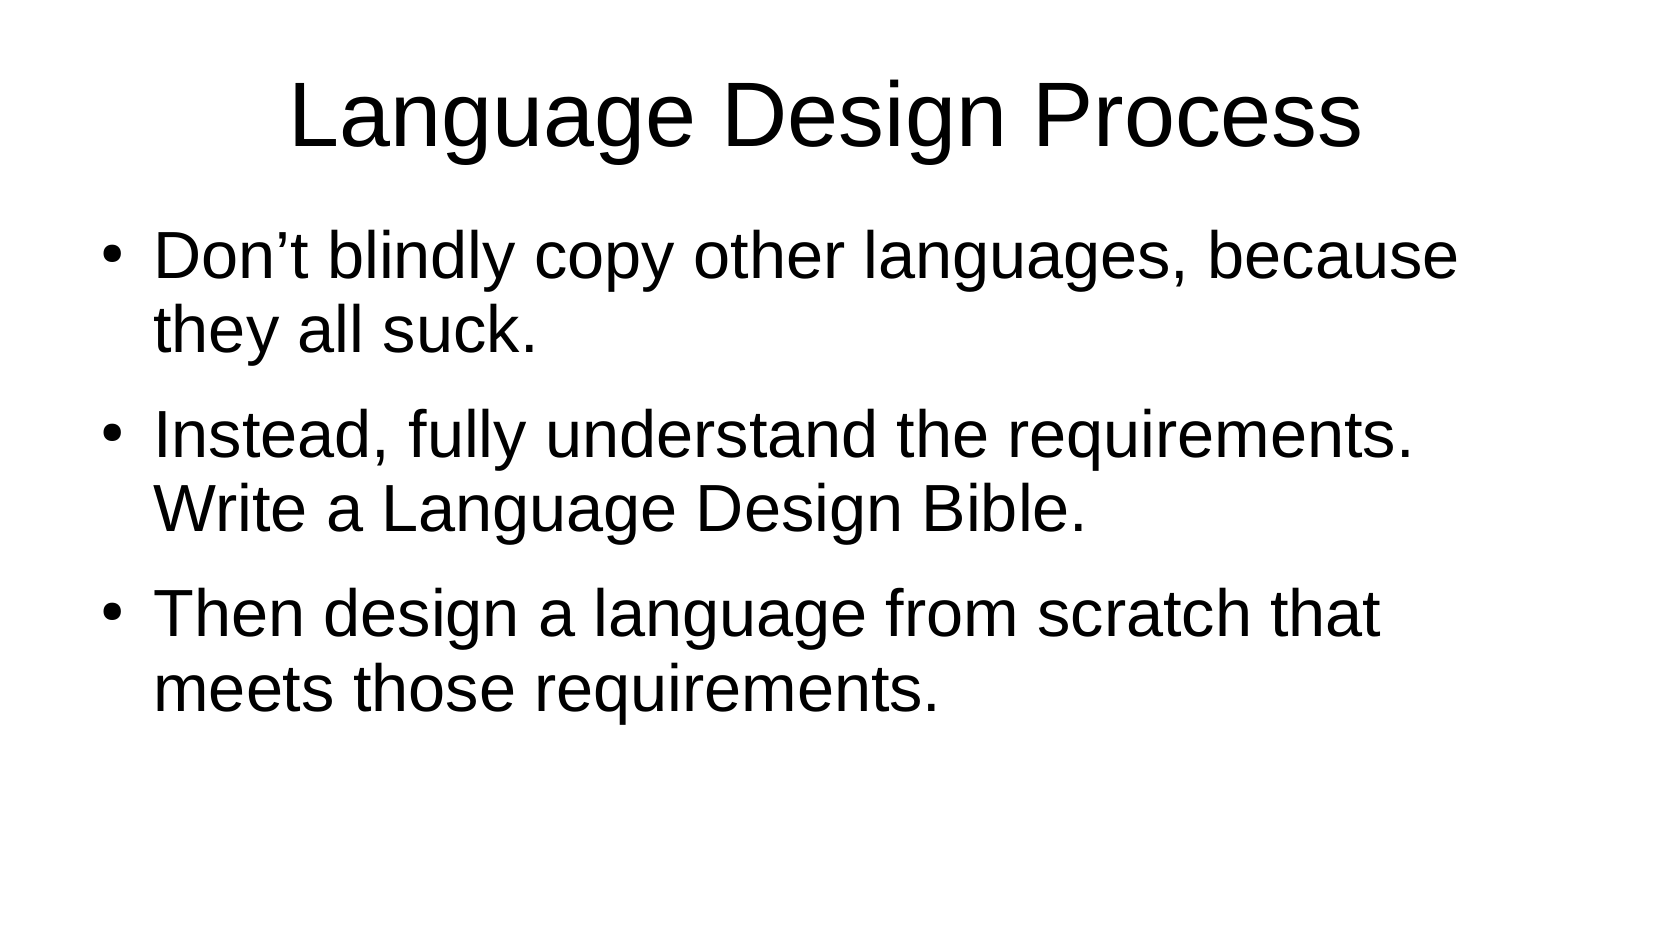

# Language Design Process
Don’t blindly copy other languages, because they all suck.
Instead, fully understand the requirements. Write a Language Design Bible.
Then design a language from scratch that meets those requirements.